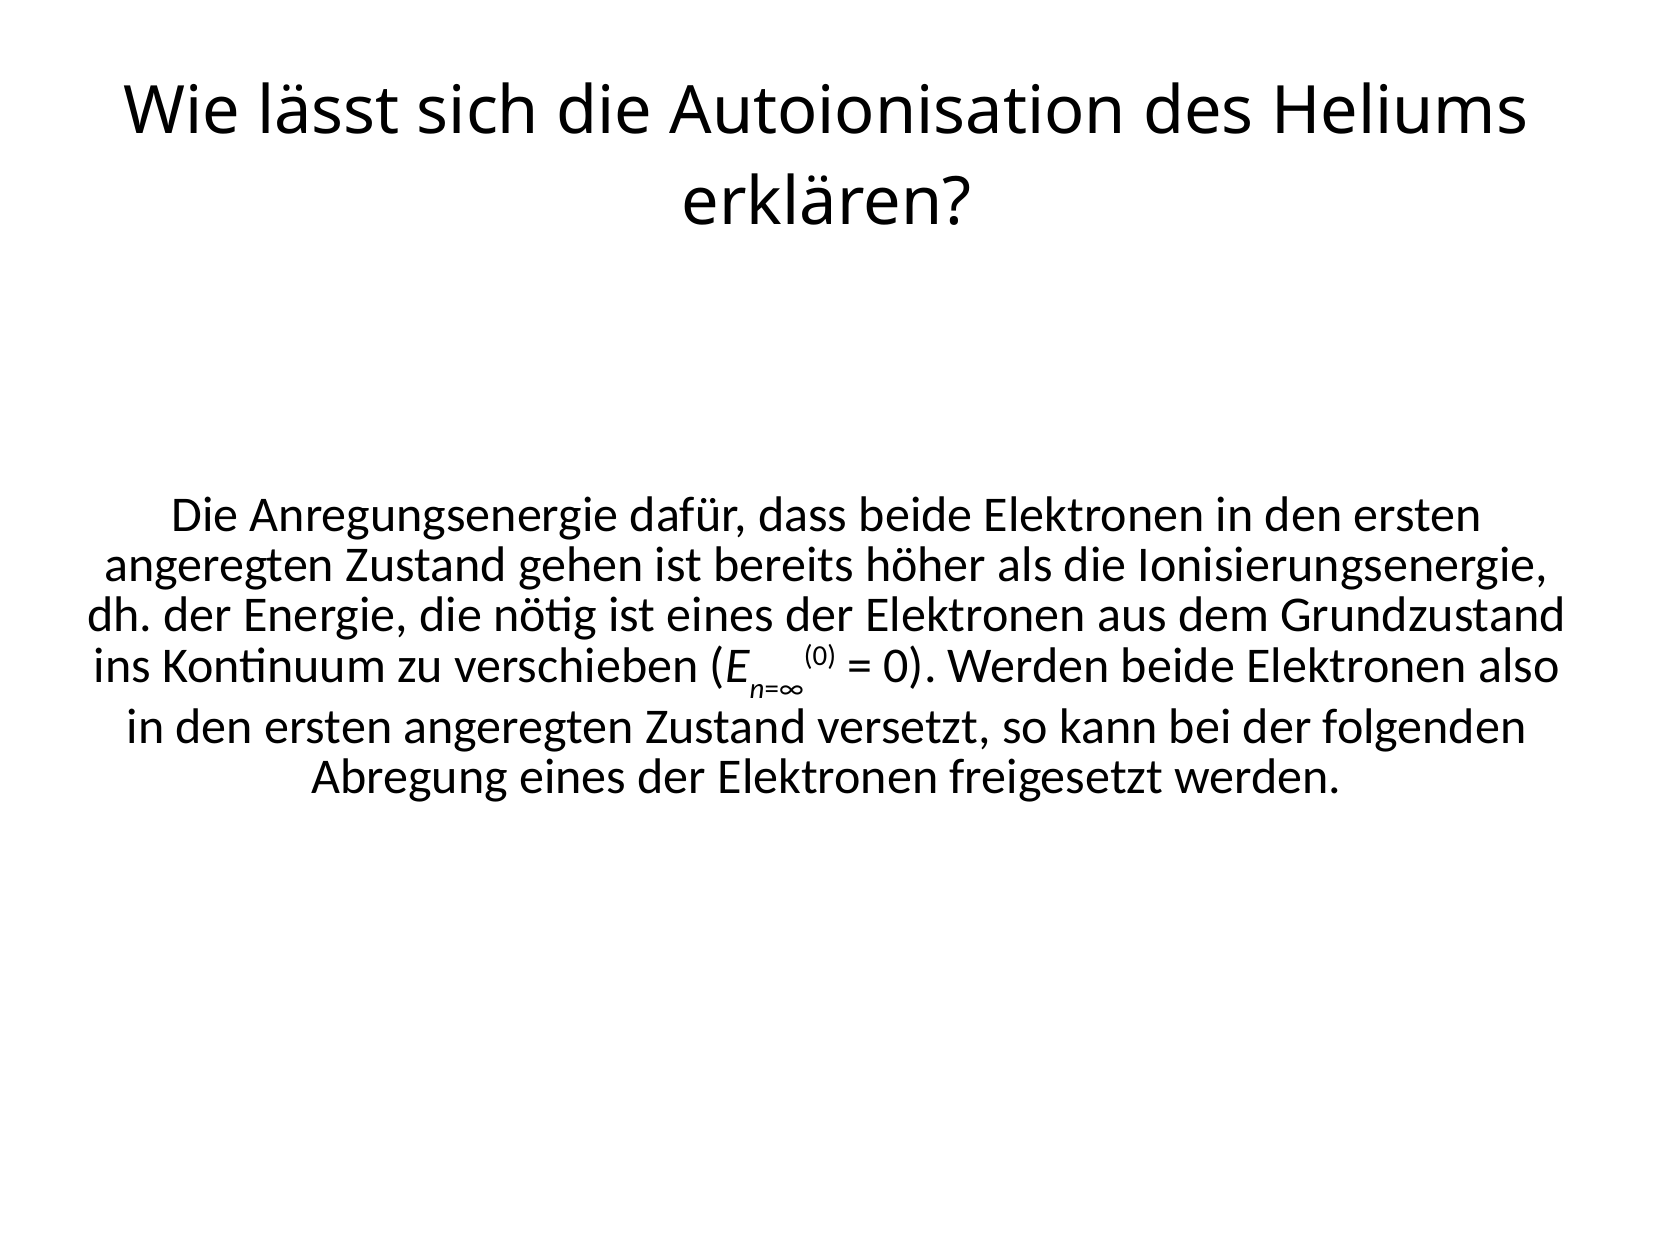

# Wie lässt sich die Autoionisation des Heliums erklären?
Die Anregungsenergie dafür, dass beide Elektronen in den ersten angeregten Zustand gehen ist bereits höher als die Ionisierungsenergie, dh. der Energie, die nötig ist eines der Elektronen aus dem Grundzustand ins Kontinuum zu verschieben (En=∞(0) = 0). Werden beide Elektronen also in den ersten angeregten Zustand versetzt, so kann bei der folgenden Abregung eines der Elektronen freigesetzt werden.